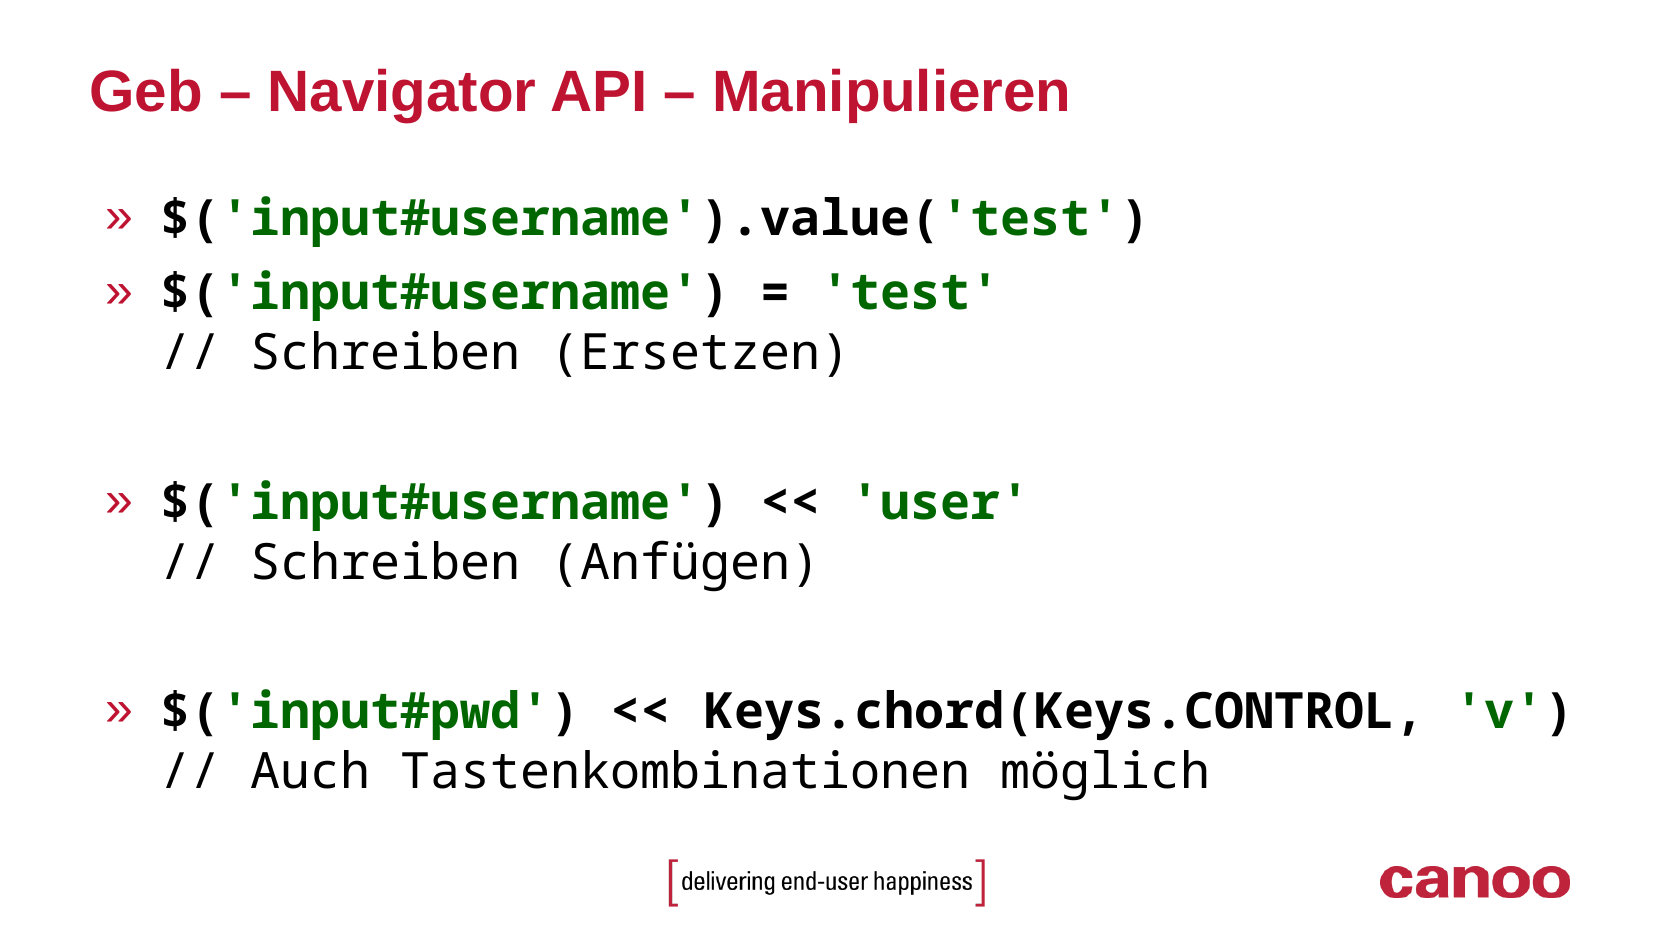

# Geb – Navigator API – Manipulieren
$('input#username').value('test')
$('input#username') = 'test'
// Schreiben (Ersetzen)
$('input#username') << 'user'
// Schreiben (Anfügen)
$('input#pwd') <<	Keys.chord(Keys.CONTROL, 'v')
// Auch Tastenkombinationen möglich